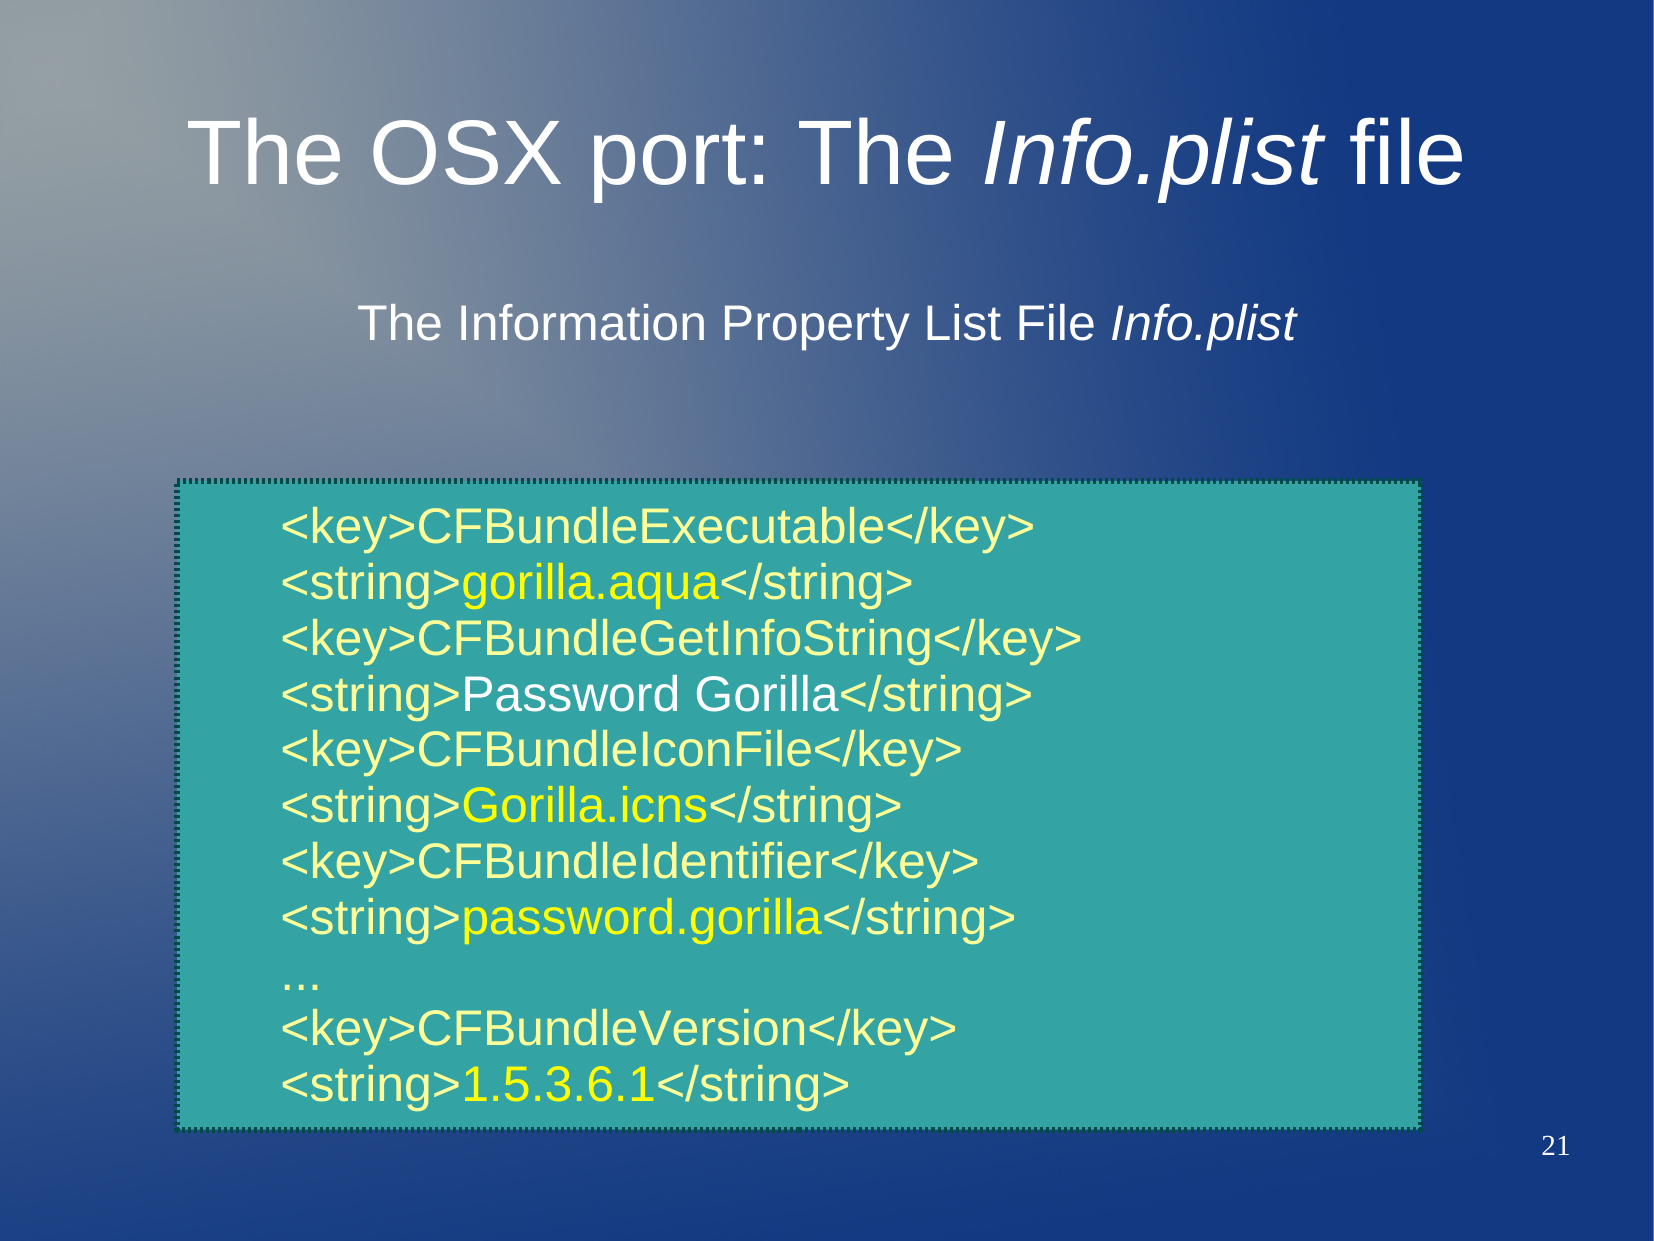

# The OSX port: The Info.plist file
The Information Property List File Info.plist
	<key>CFBundleExecutable</key>
	<string>gorilla.aqua</string>
	<key>CFBundleGetInfoString</key>
	<string>Password Gorilla</string>
	<key>CFBundleIconFile</key>
	<string>Gorilla.icns</string>
	<key>CFBundleIdentifier</key>
	<string>password.gorilla</string>
	...
	<key>CFBundleVersion</key>
	<string>1.5.3.6.1</string>
21